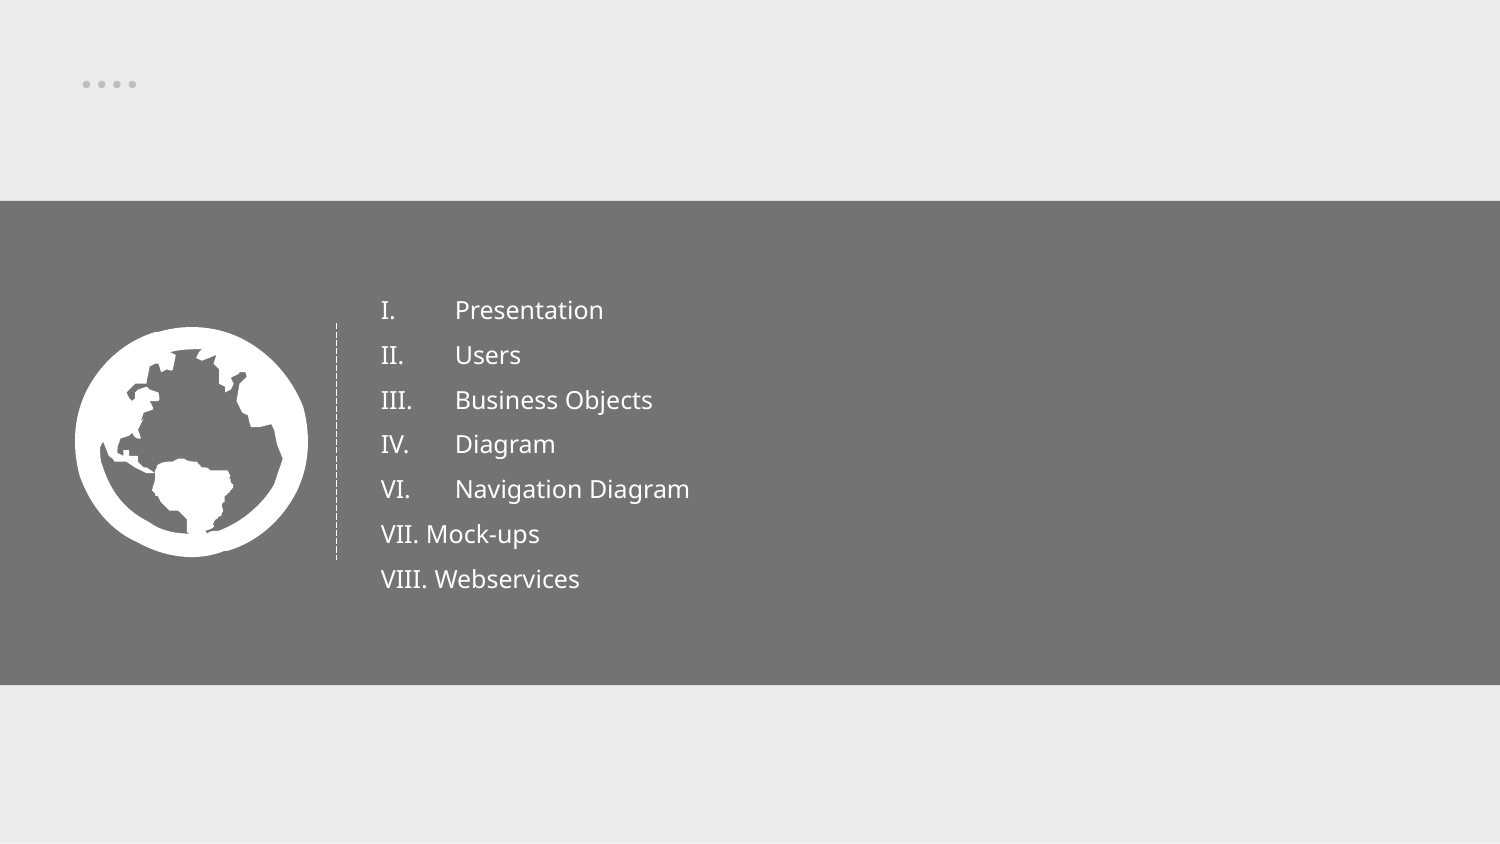

I. 	Presentation
II. 	Users
III.	Business Objects
IV.	Diagram
VI.	Navigation Diagram
VII. Mock-ups
VIII. Webservices